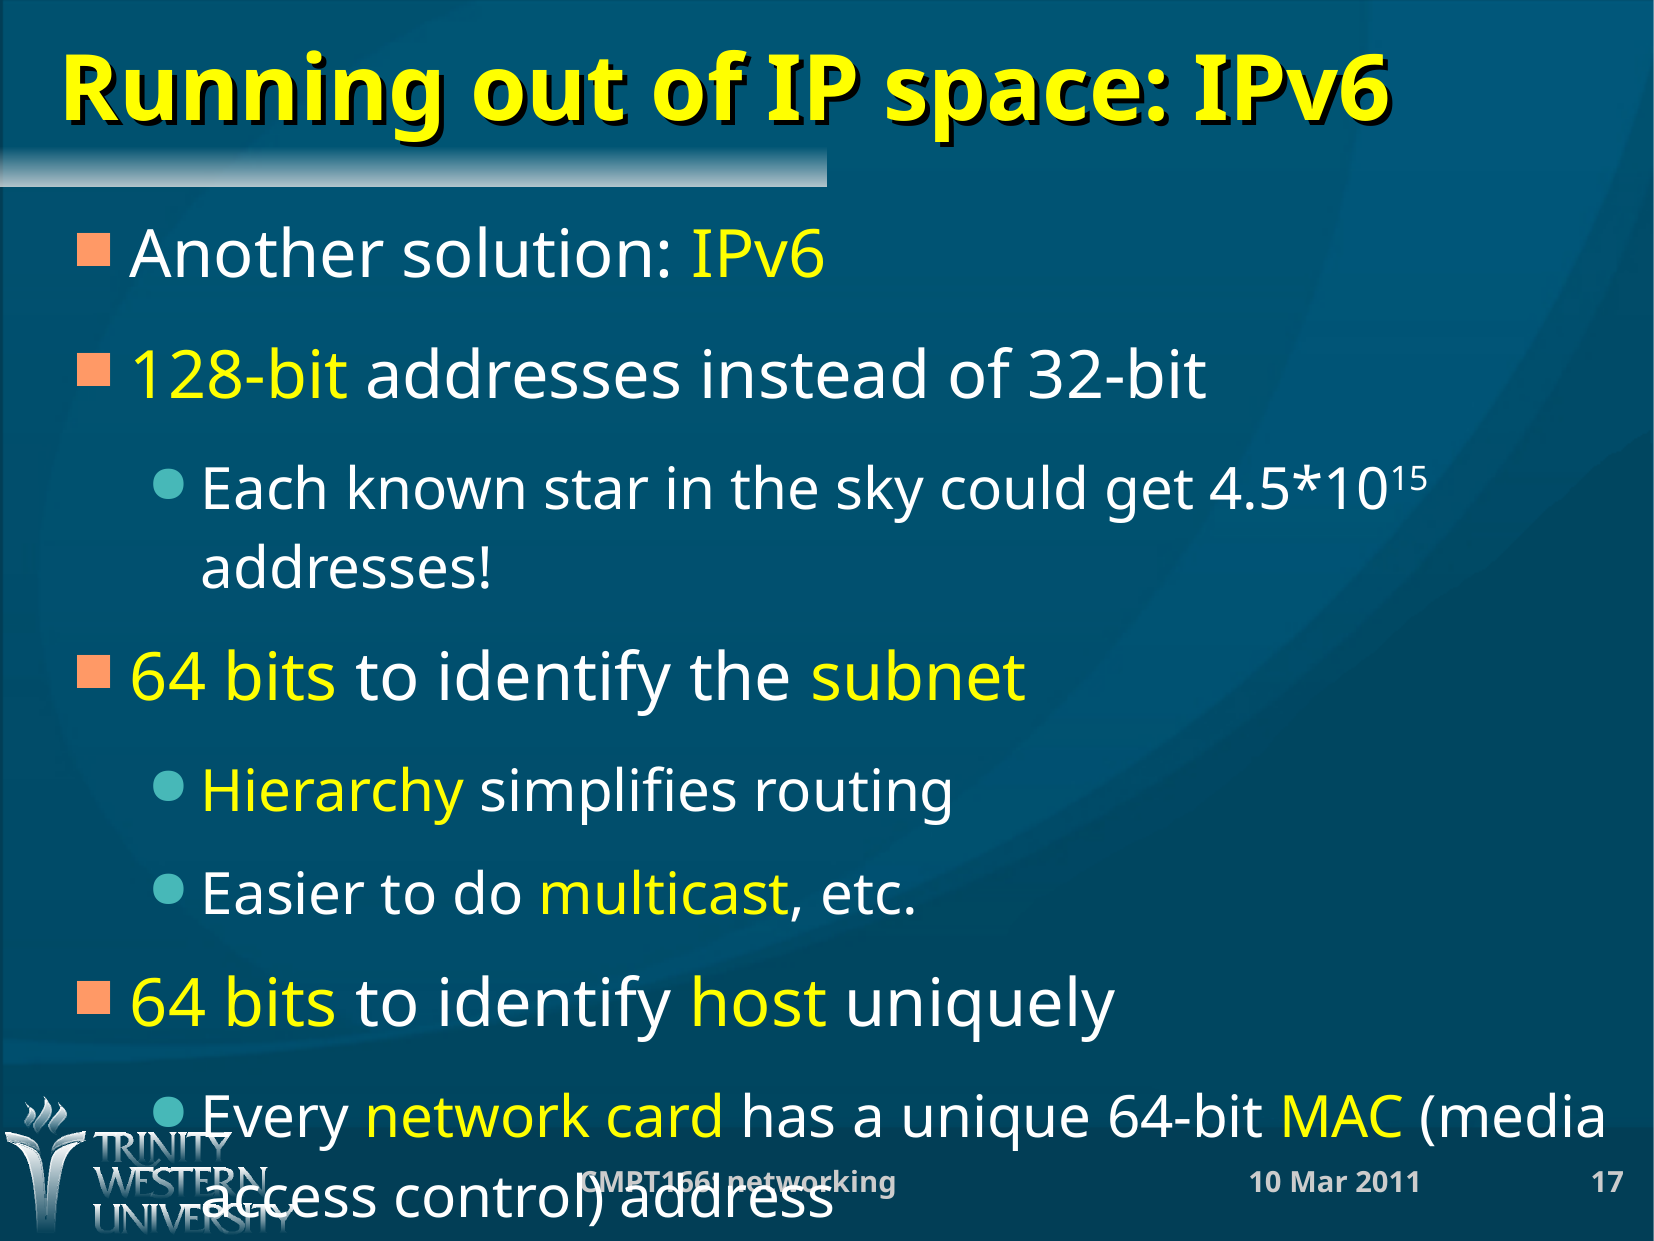

# Running out of IP space: IPv6
Another solution: IPv6
128-bit addresses instead of 32-bit
Each known star in the sky could get 4.5*1015 addresses!
64 bits to identify the subnet
Hierarchy simplifies routing
Easier to do multicast, etc.
64 bits to identify host uniquely
Every network card has a unique 64-bit MAC (media access control) address
CMPT166: networking
10 Mar 2011
17